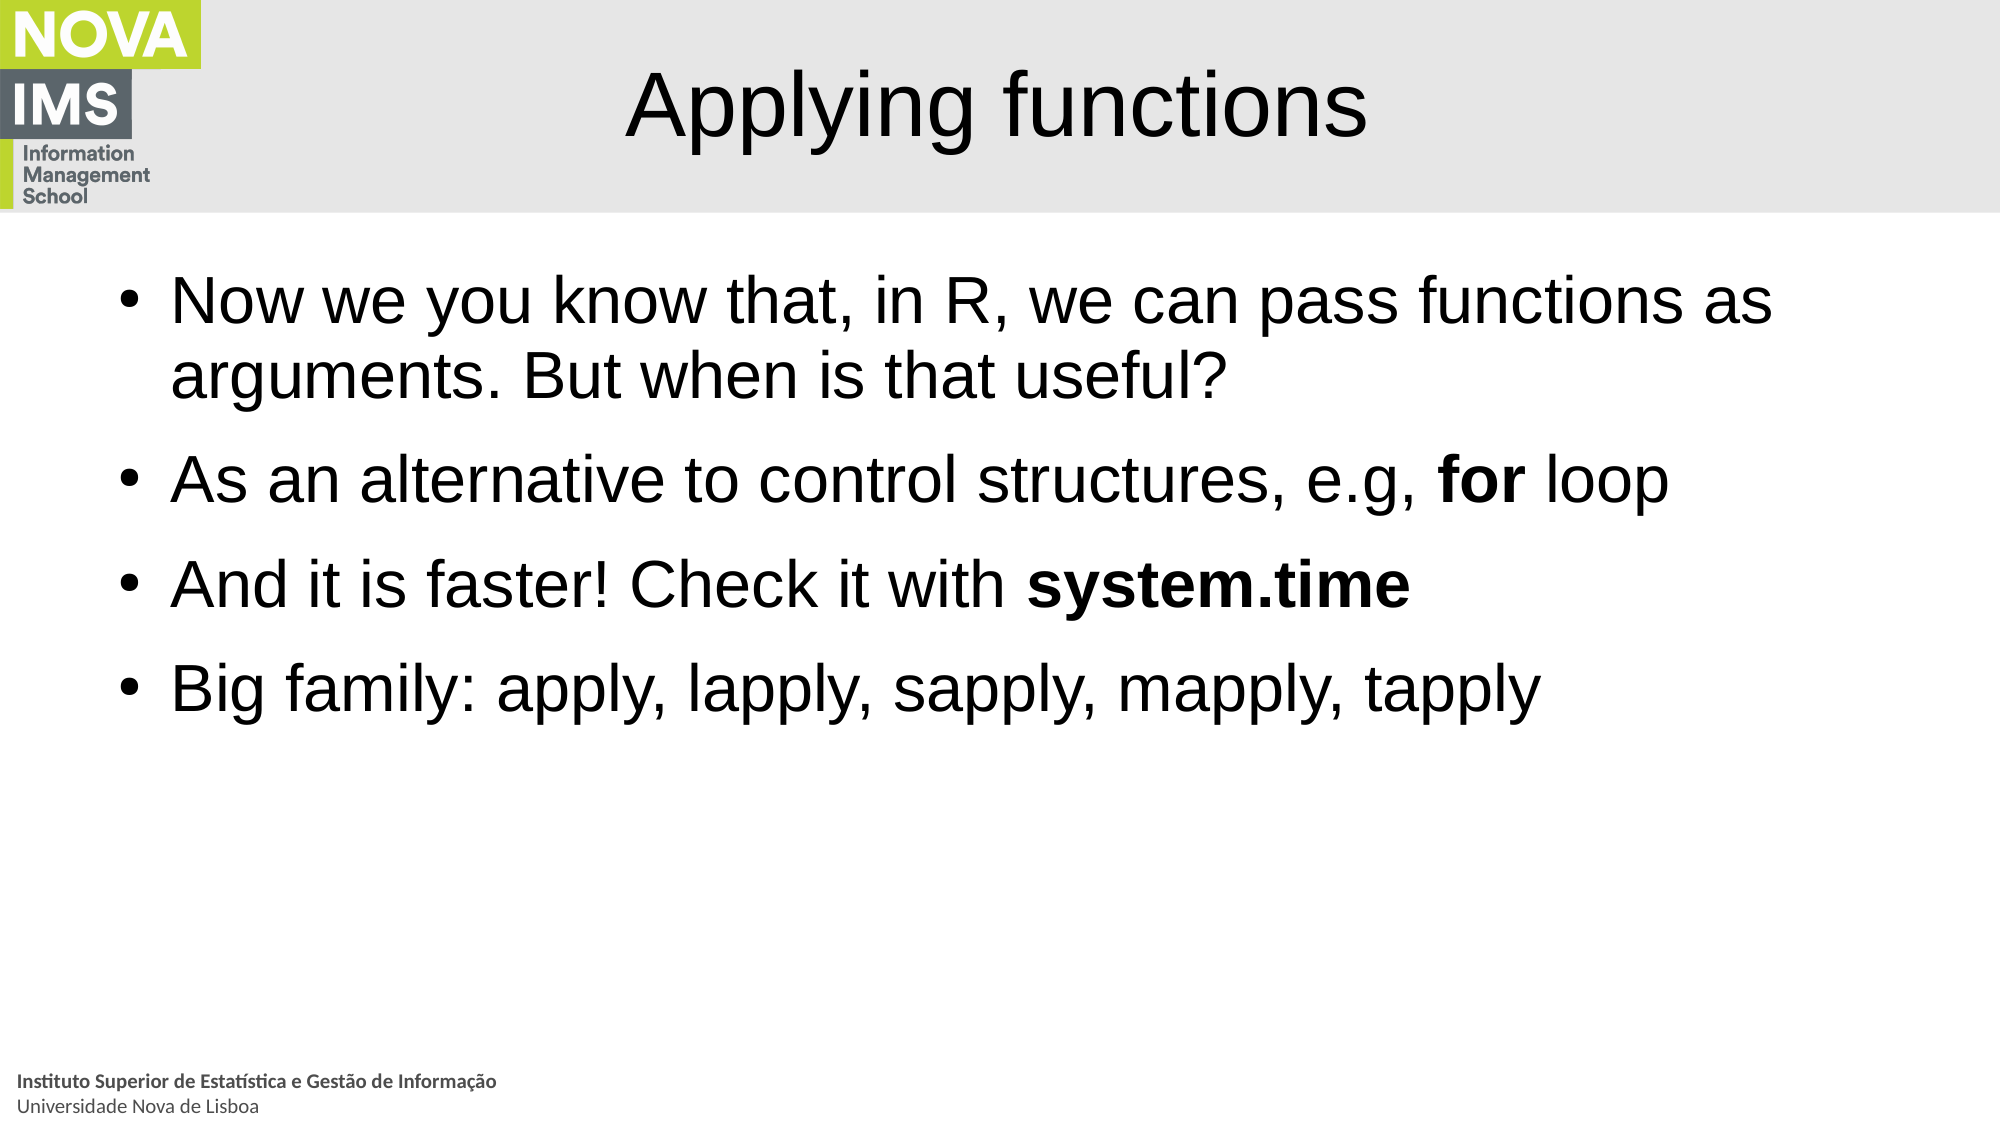

# Applying functions
Now we you know that, in R, we can pass functions as arguments. But when is that useful?
As an alternative to control structures, e.g, for loop
And it is faster! Check it with system.time
Big family: apply, lapply, sapply, mapply, tapply